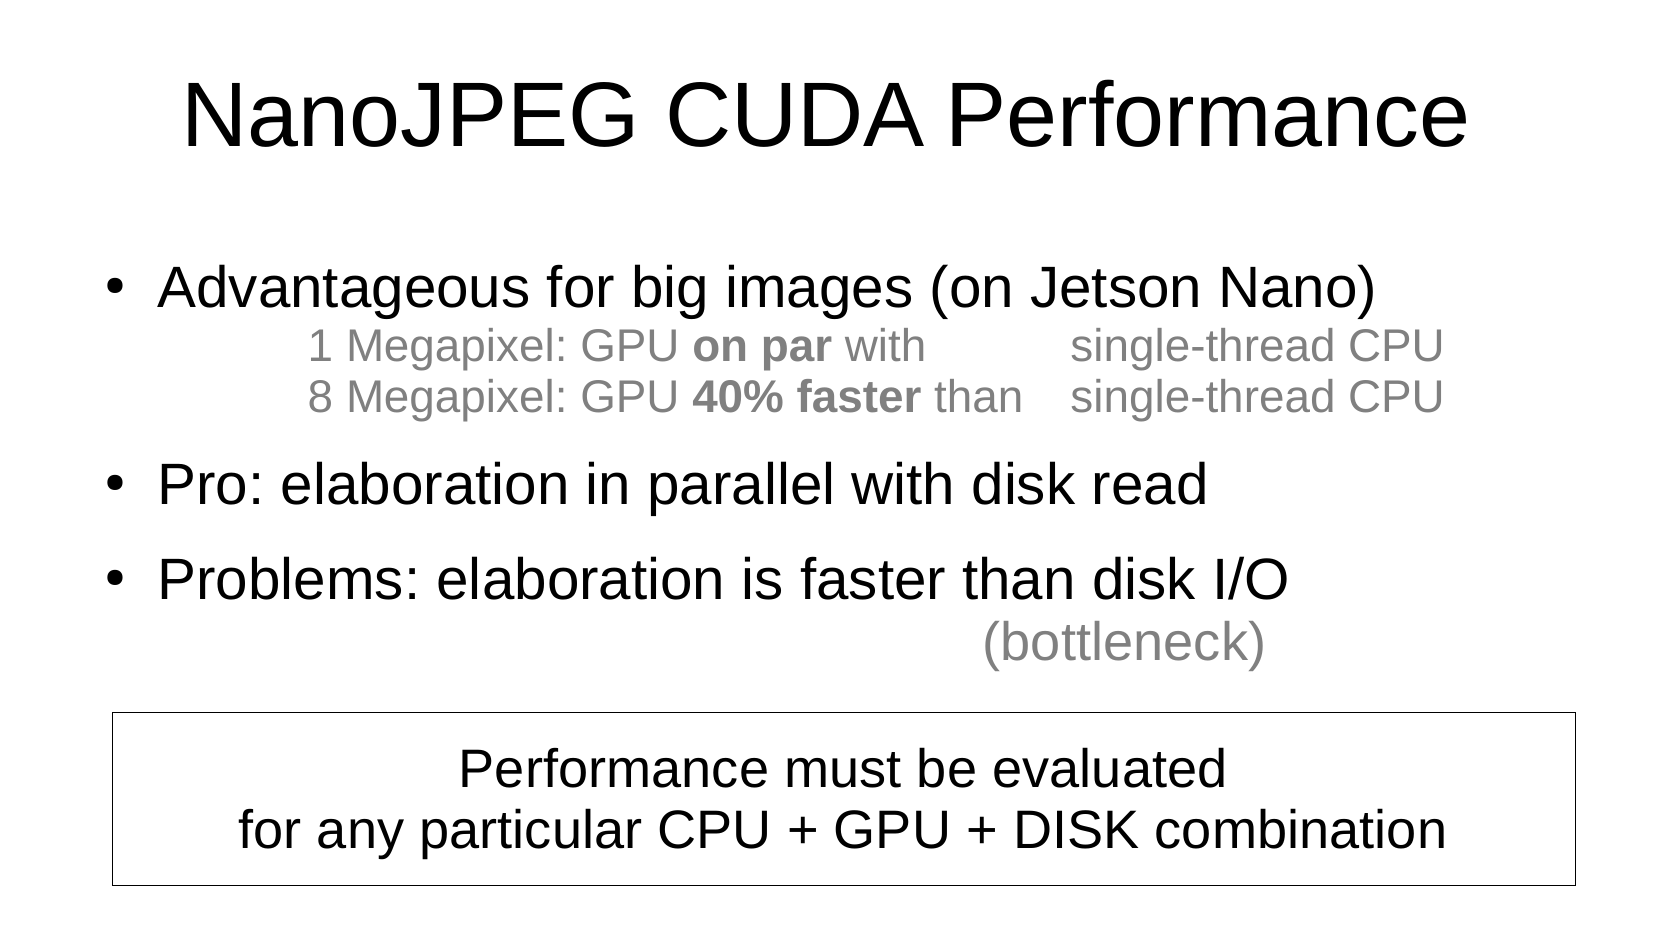

# NanoJPEG CUDA Performance
Advantageous for big images (on Jetson Nano)
		1 Megapixel: GPU on par with		 single-thread CPU
		8 Megapixel: GPU 40% faster than	 single-thread CPU
Pro: elaboration in parallel with disk read
Problems: elaboration is faster than disk I/O
											(bottleneck)
Performance must be evaluated
for any particular CPU + GPU + DISK combination